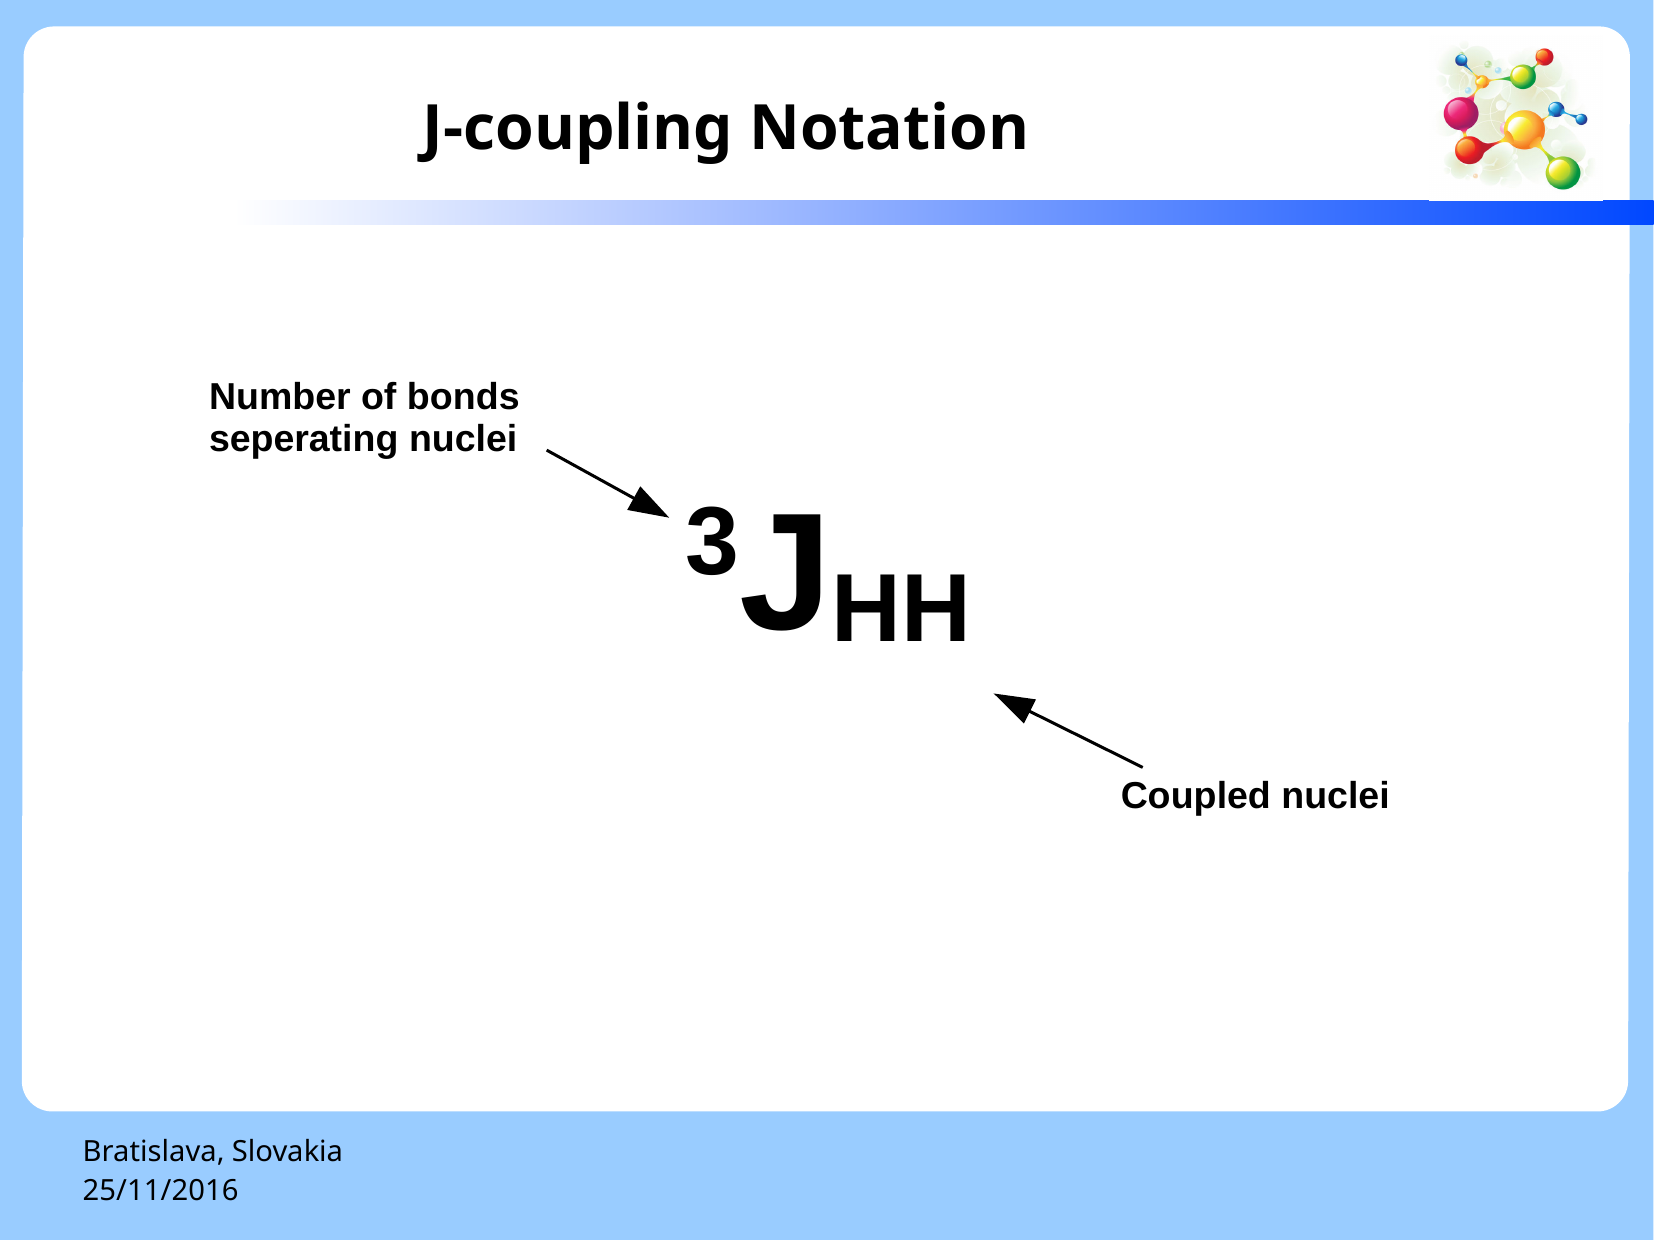

# J-coupling Notation
Number of bonds seperating nuclei
3JHH
Coupled nuclei